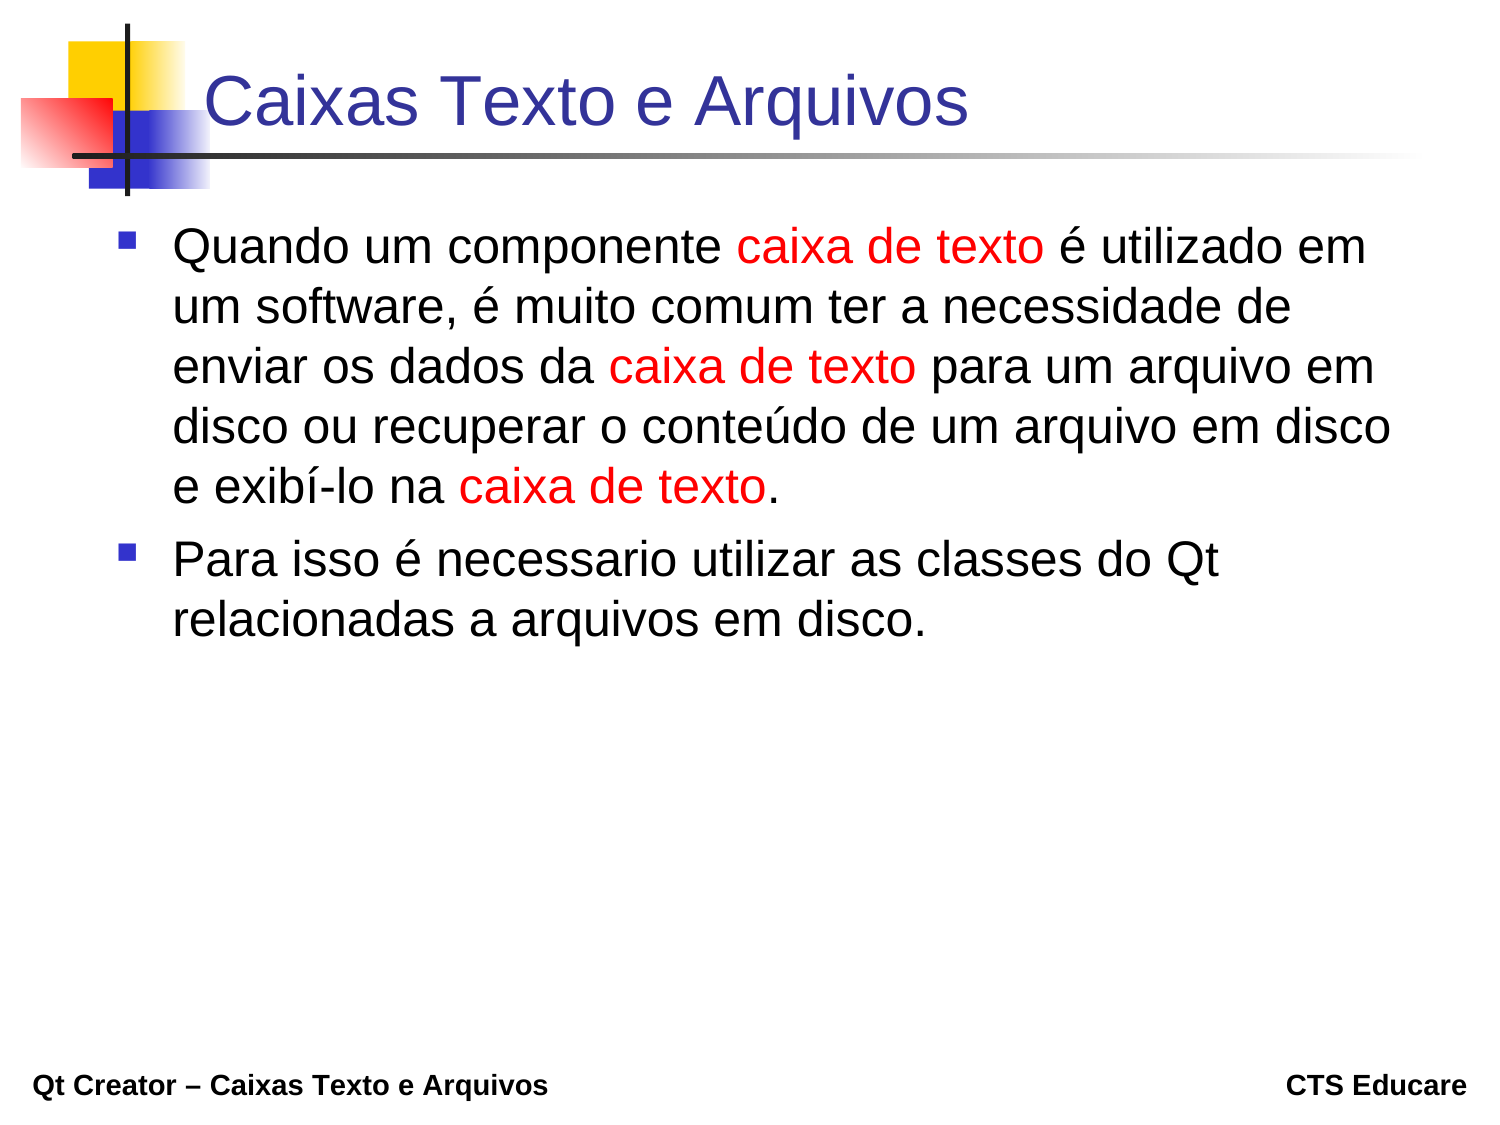

# Caixas Texto e Arquivos
Quando um componente caixa de texto é utilizado em um software, é muito comum ter a necessidade de enviar os dados da caixa de texto para um arquivo em disco ou recuperar o conteúdo de um arquivo em disco e exibí-lo na caixa de texto.
Para isso é necessario utilizar as classes do Qt relacionadas a arquivos em disco.